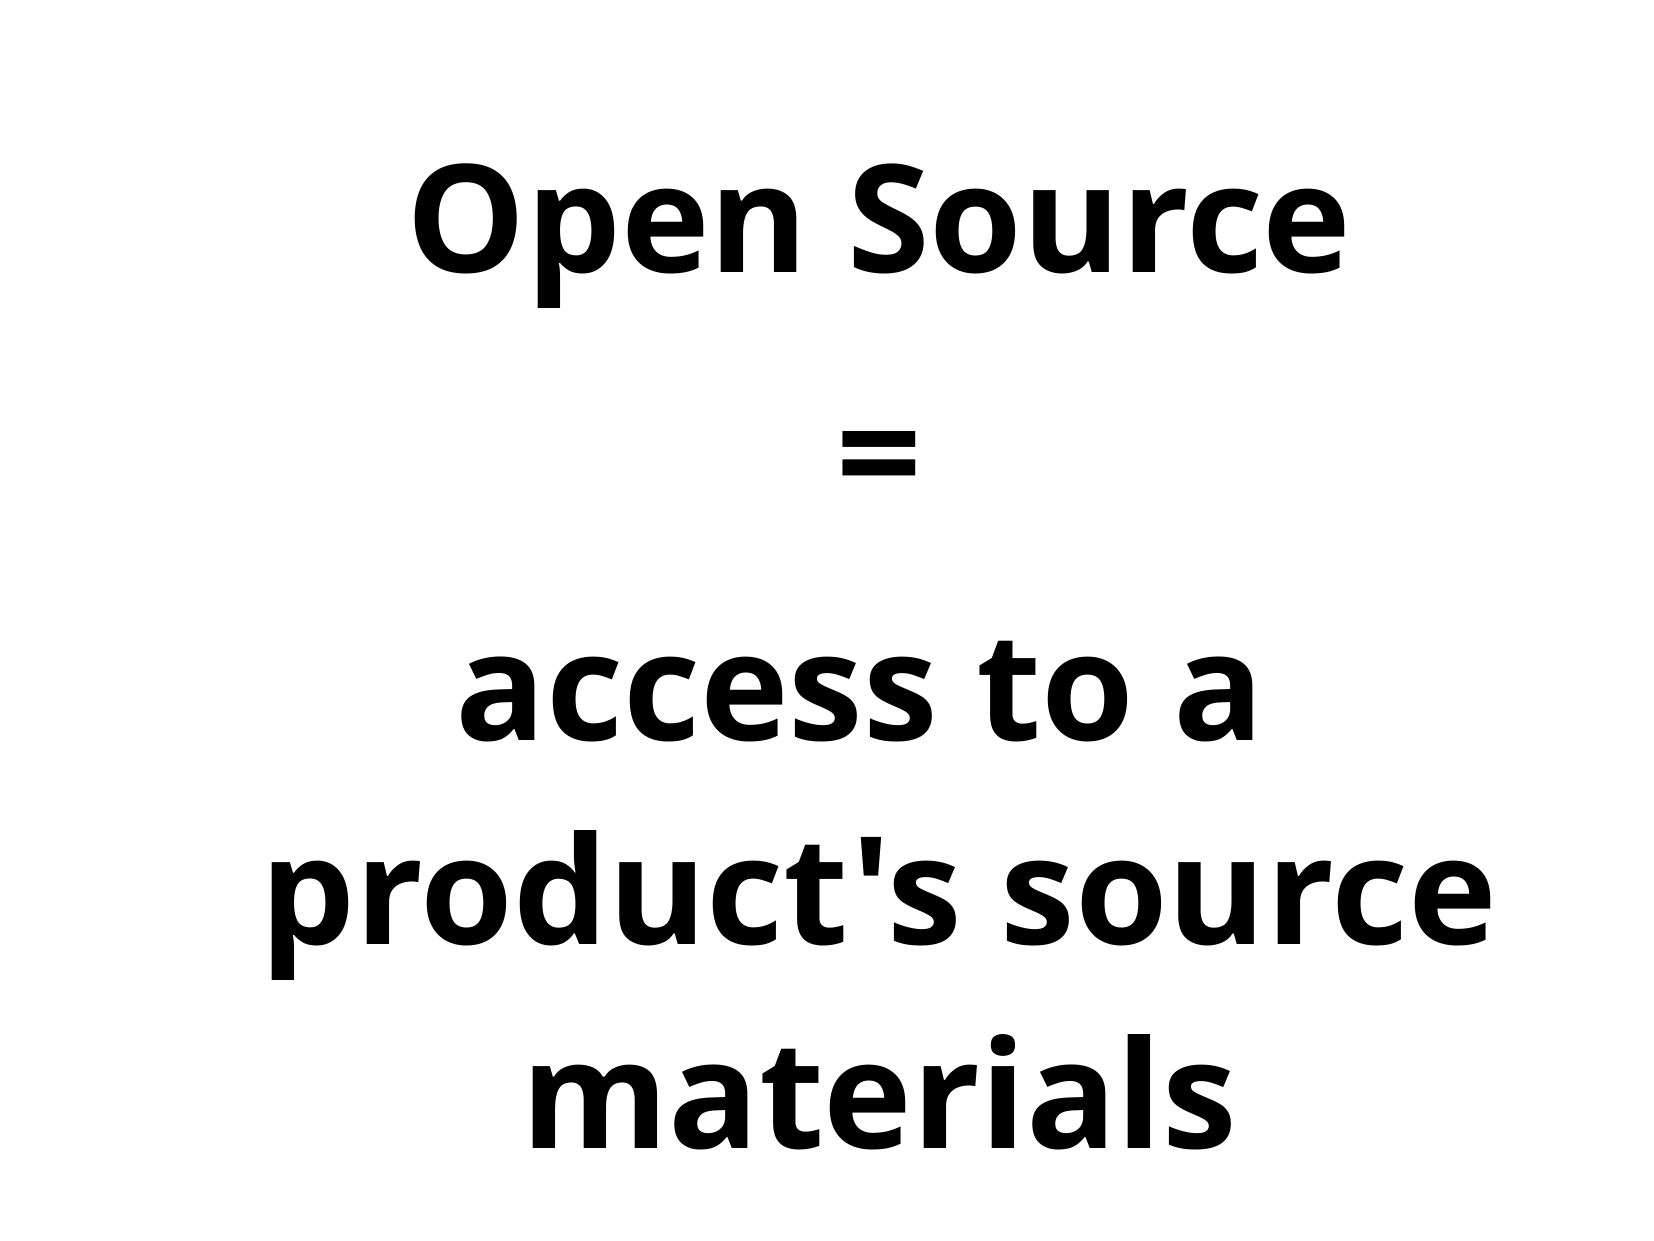

# Open Source
=
access to a product's source materials